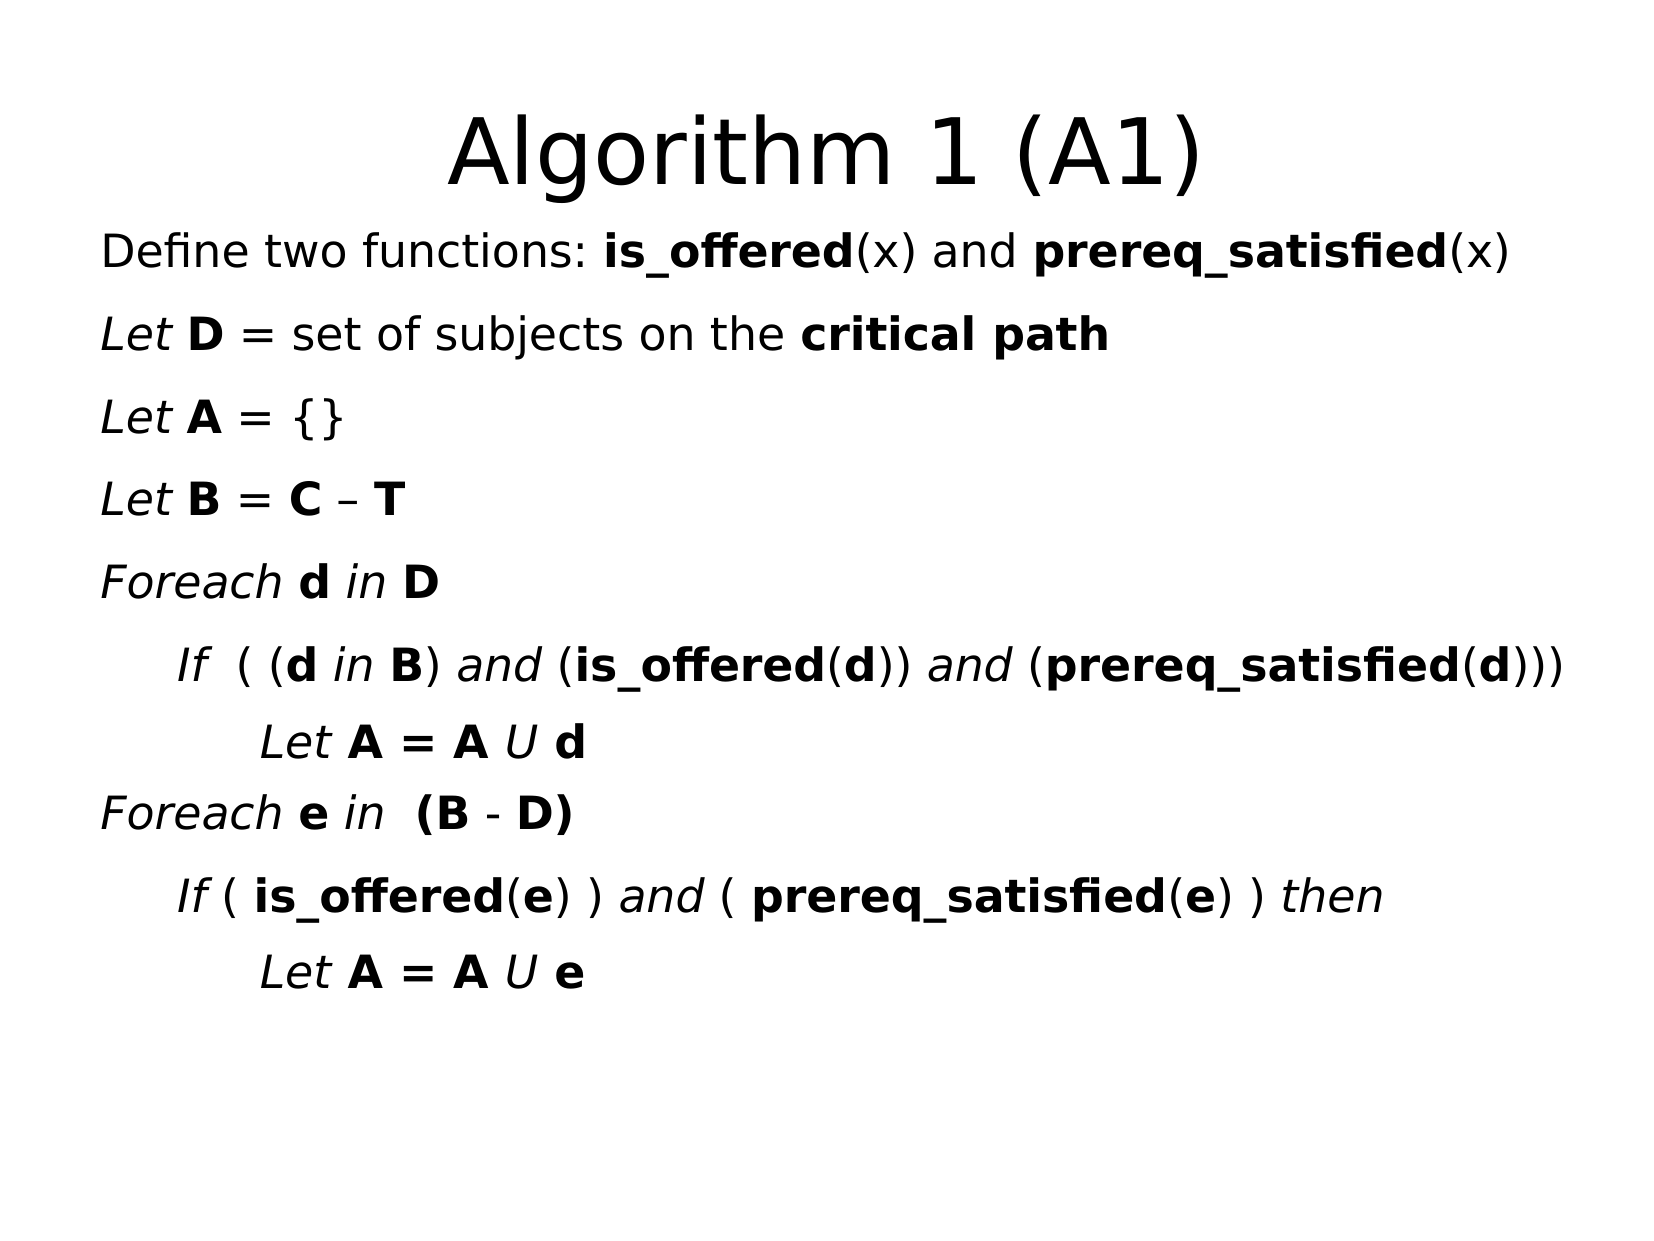

# Algorithm 1 (A1)
Define two functions: is_offered(x) and prereq_satisfied(x)
Let D = set of subjects on the critical path
Let A = {}
Let B = C – T
Foreach d in D
If ( (d in B) and (is_offered(d)) and (prereq_satisfied(d)))
Let A = A U d
Foreach e in (B - D)
If ( is_offered(e) ) and ( prereq_satisfied(e) ) then
Let A = A U e